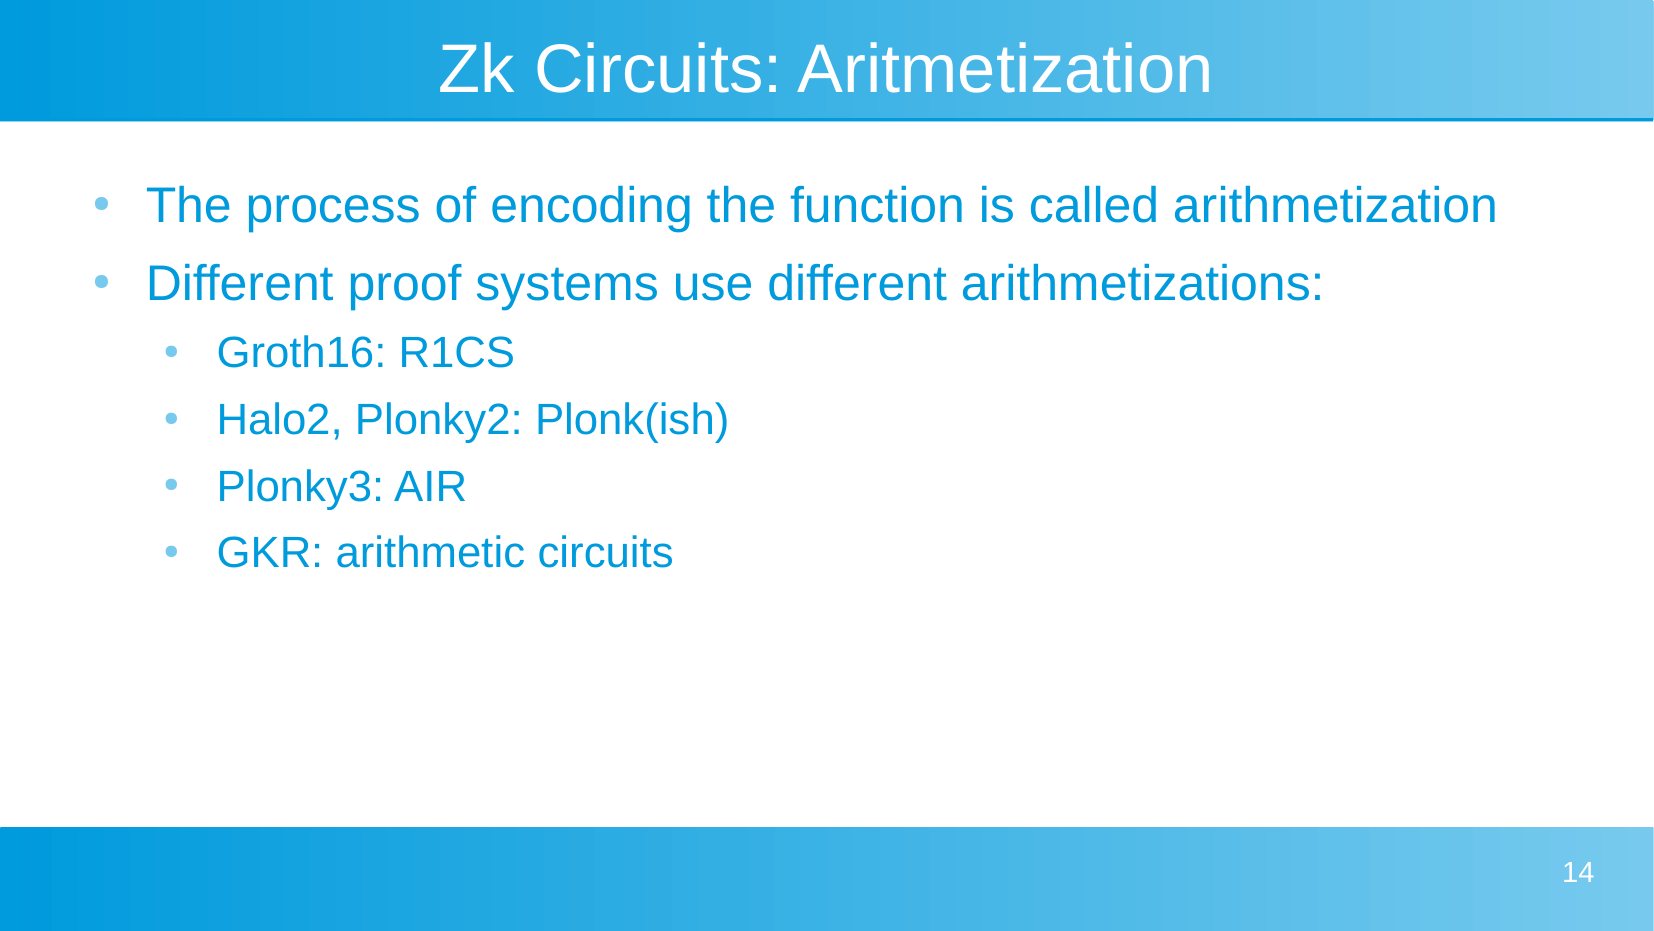

# Zk Circuits: Aritmetization
The process of encoding the function is called arithmetization
Different proof systems use different arithmetizations:
Groth16: R1CS
Halo2, Plonky2: Plonk(ish)
Plonky3: AIR
GKR: arithmetic circuits
14